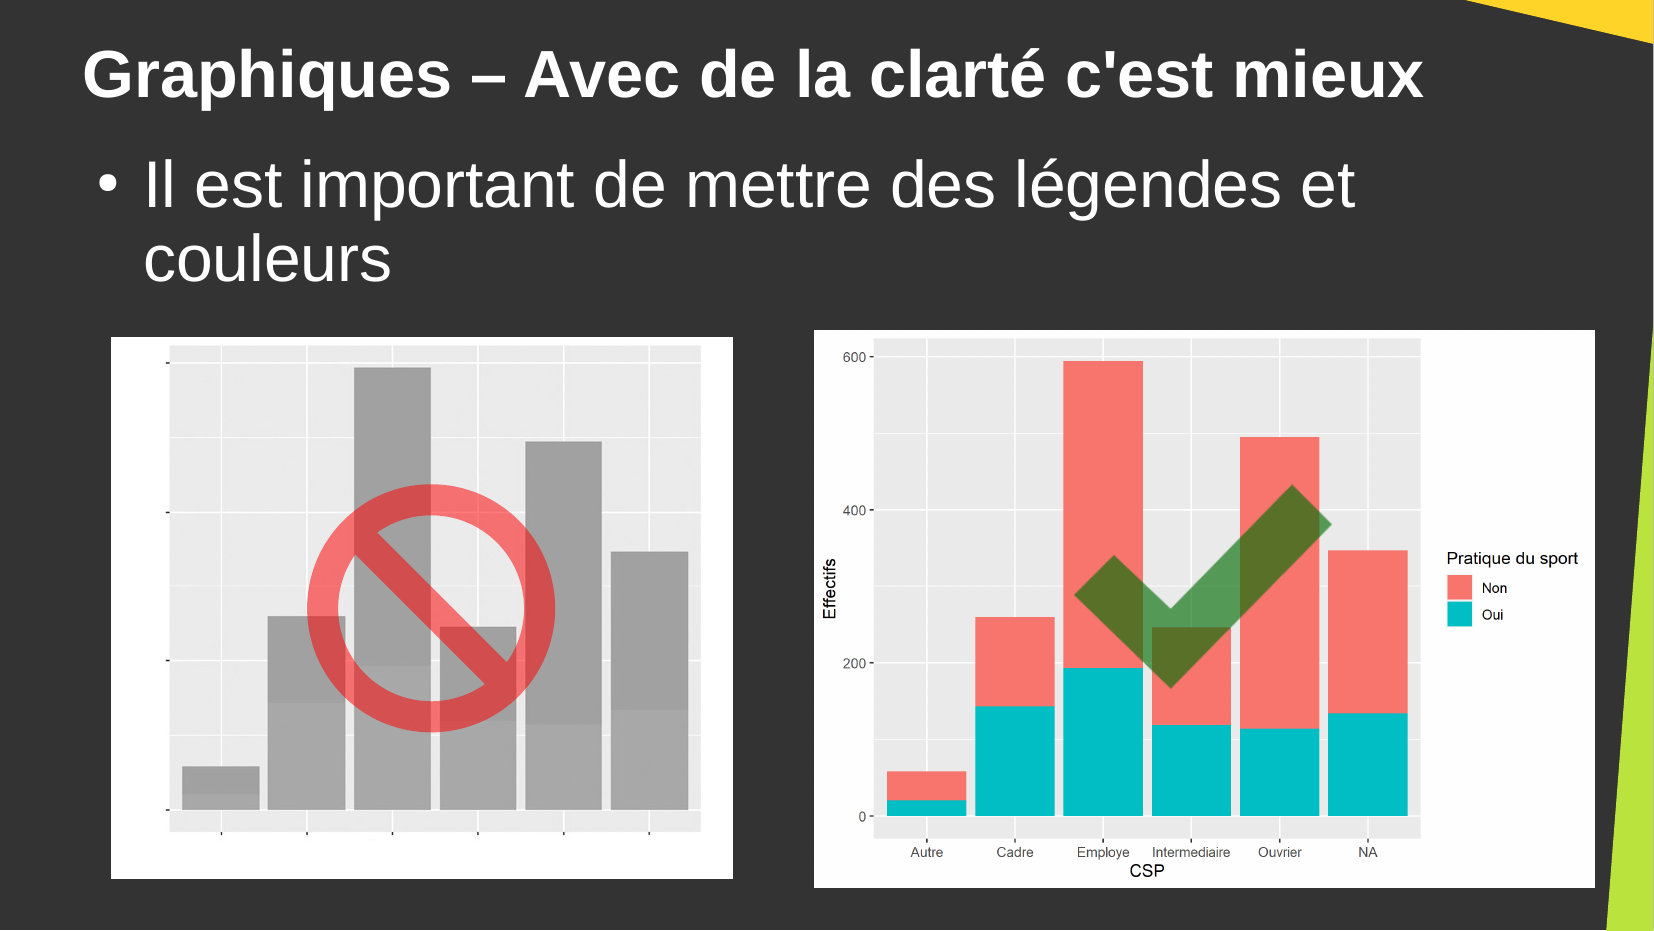

# Graphiques – Avec de la clarté c'est mieux
Il est important de mettre des légendes et couleurs